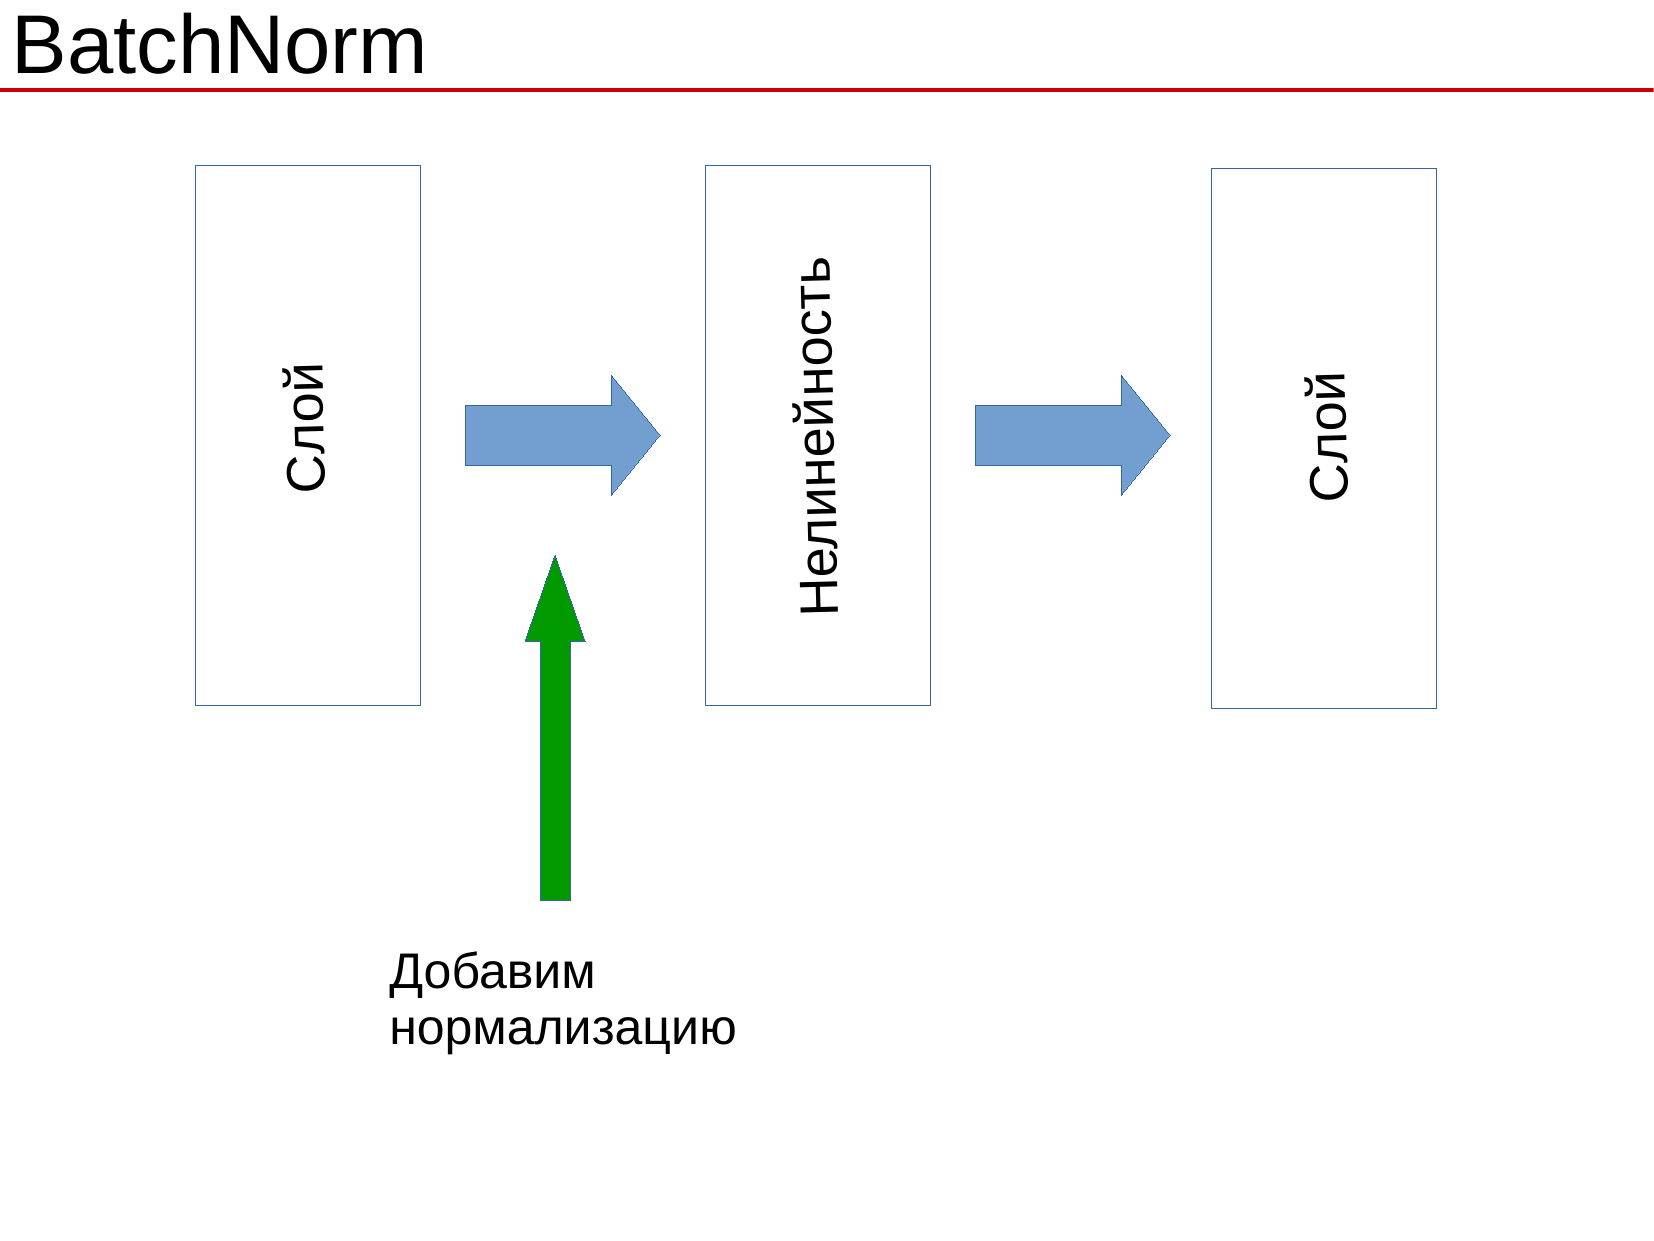

# BatchNorm
Нелинейность
Слой
Слой
Добавим нормализацию